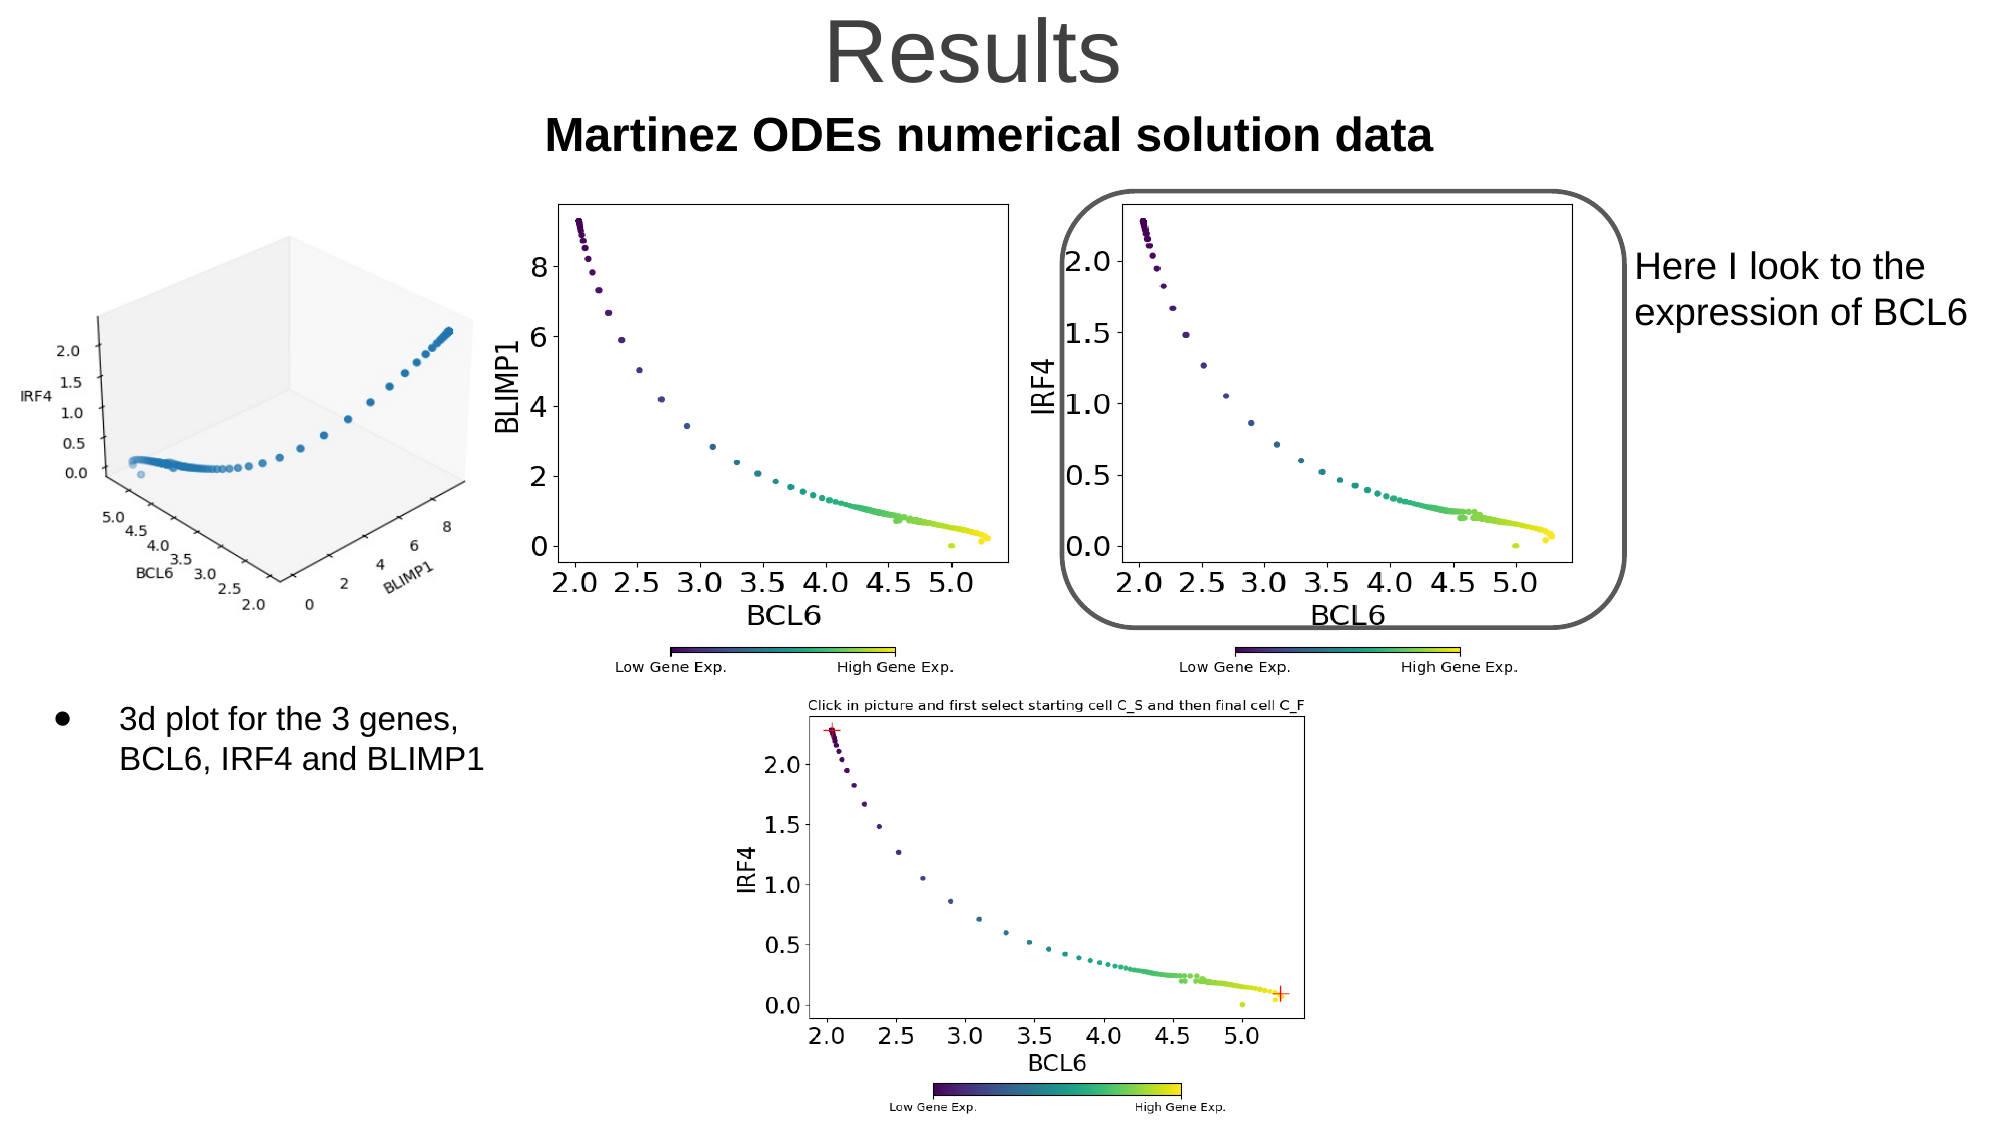

Results
Martinez ODEs numerical solution data
Here I look to the expression of BCL6
3d plot for the 3 genes, BCL6, IRF4 and BLIMP1